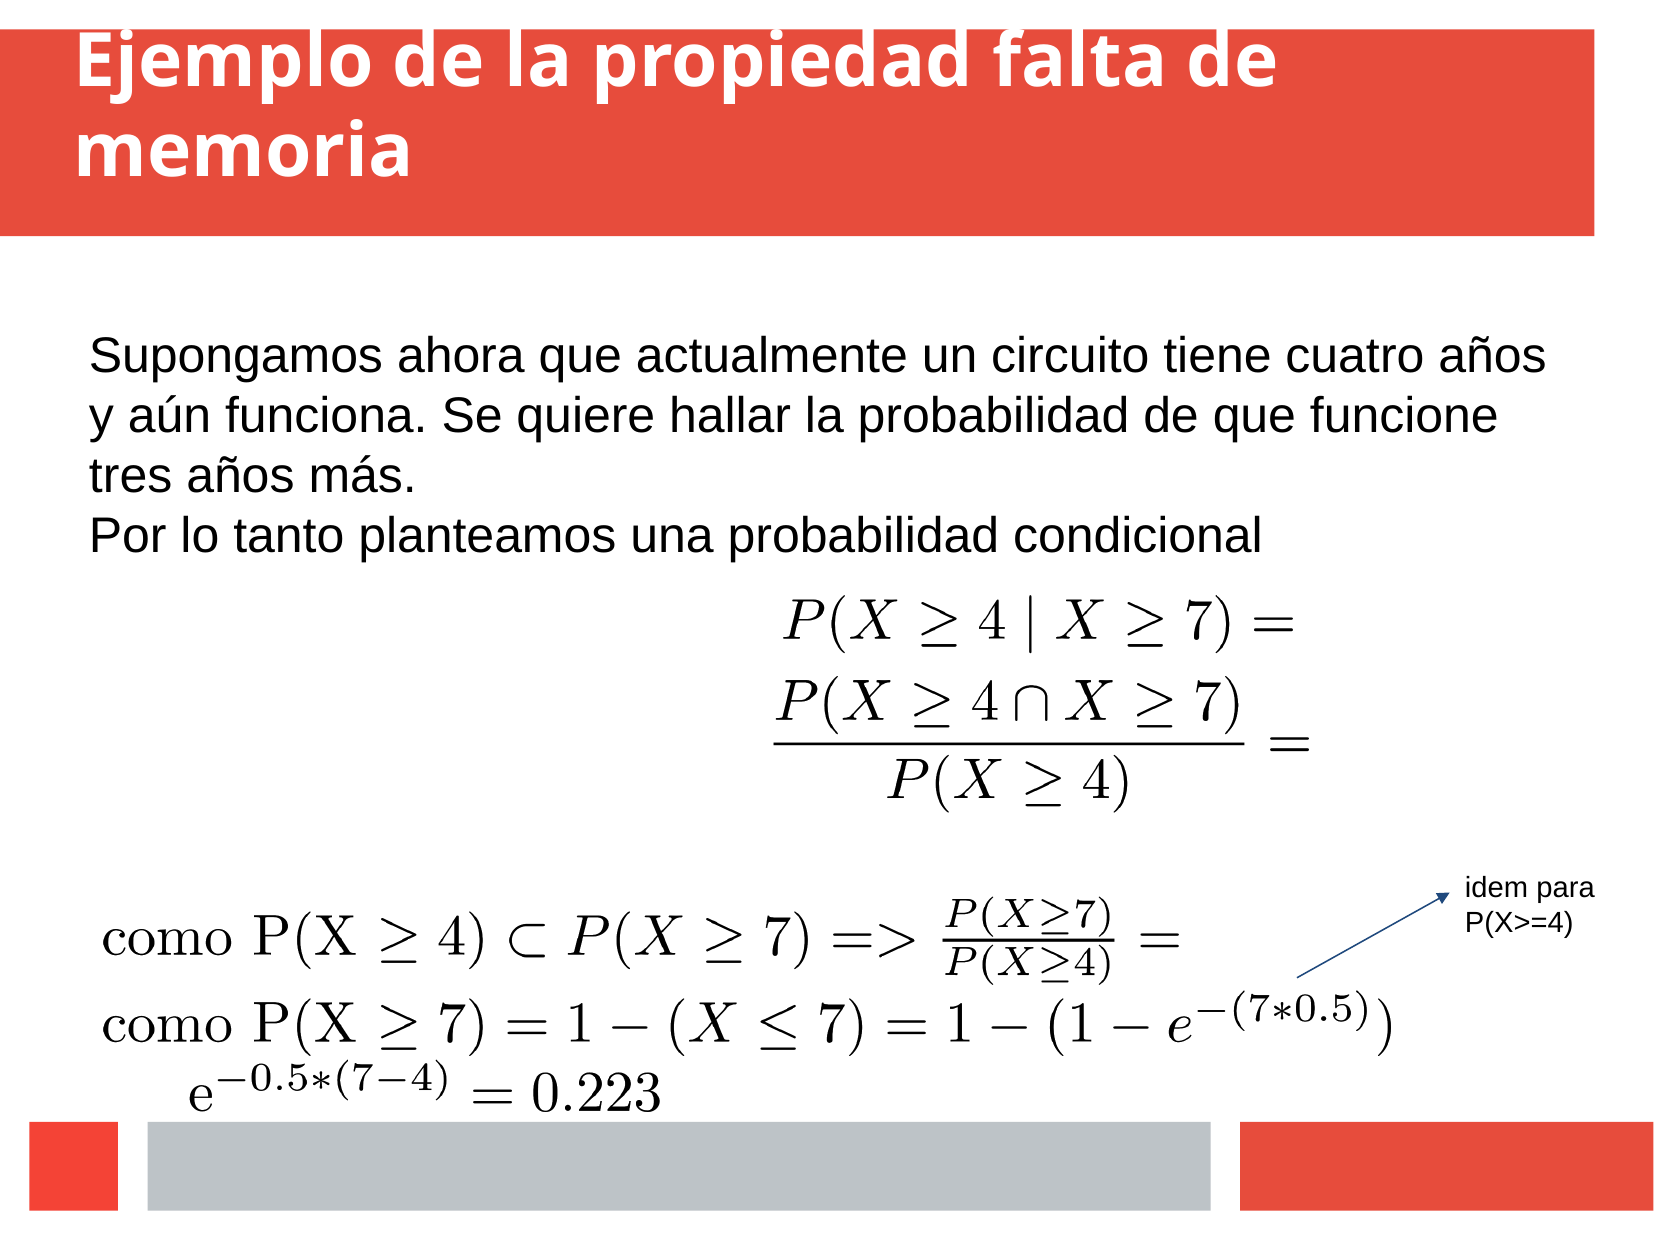

# Ejemplo de la propiedad falta de memoria
Supongamos ahora que actualmente un circuito tiene cuatro años y aún funciona. Se quiere hallar la probabilidad de que funcione tres años más.
Por lo tanto planteamos una probabilidad condicional
idem para P(X>=4)